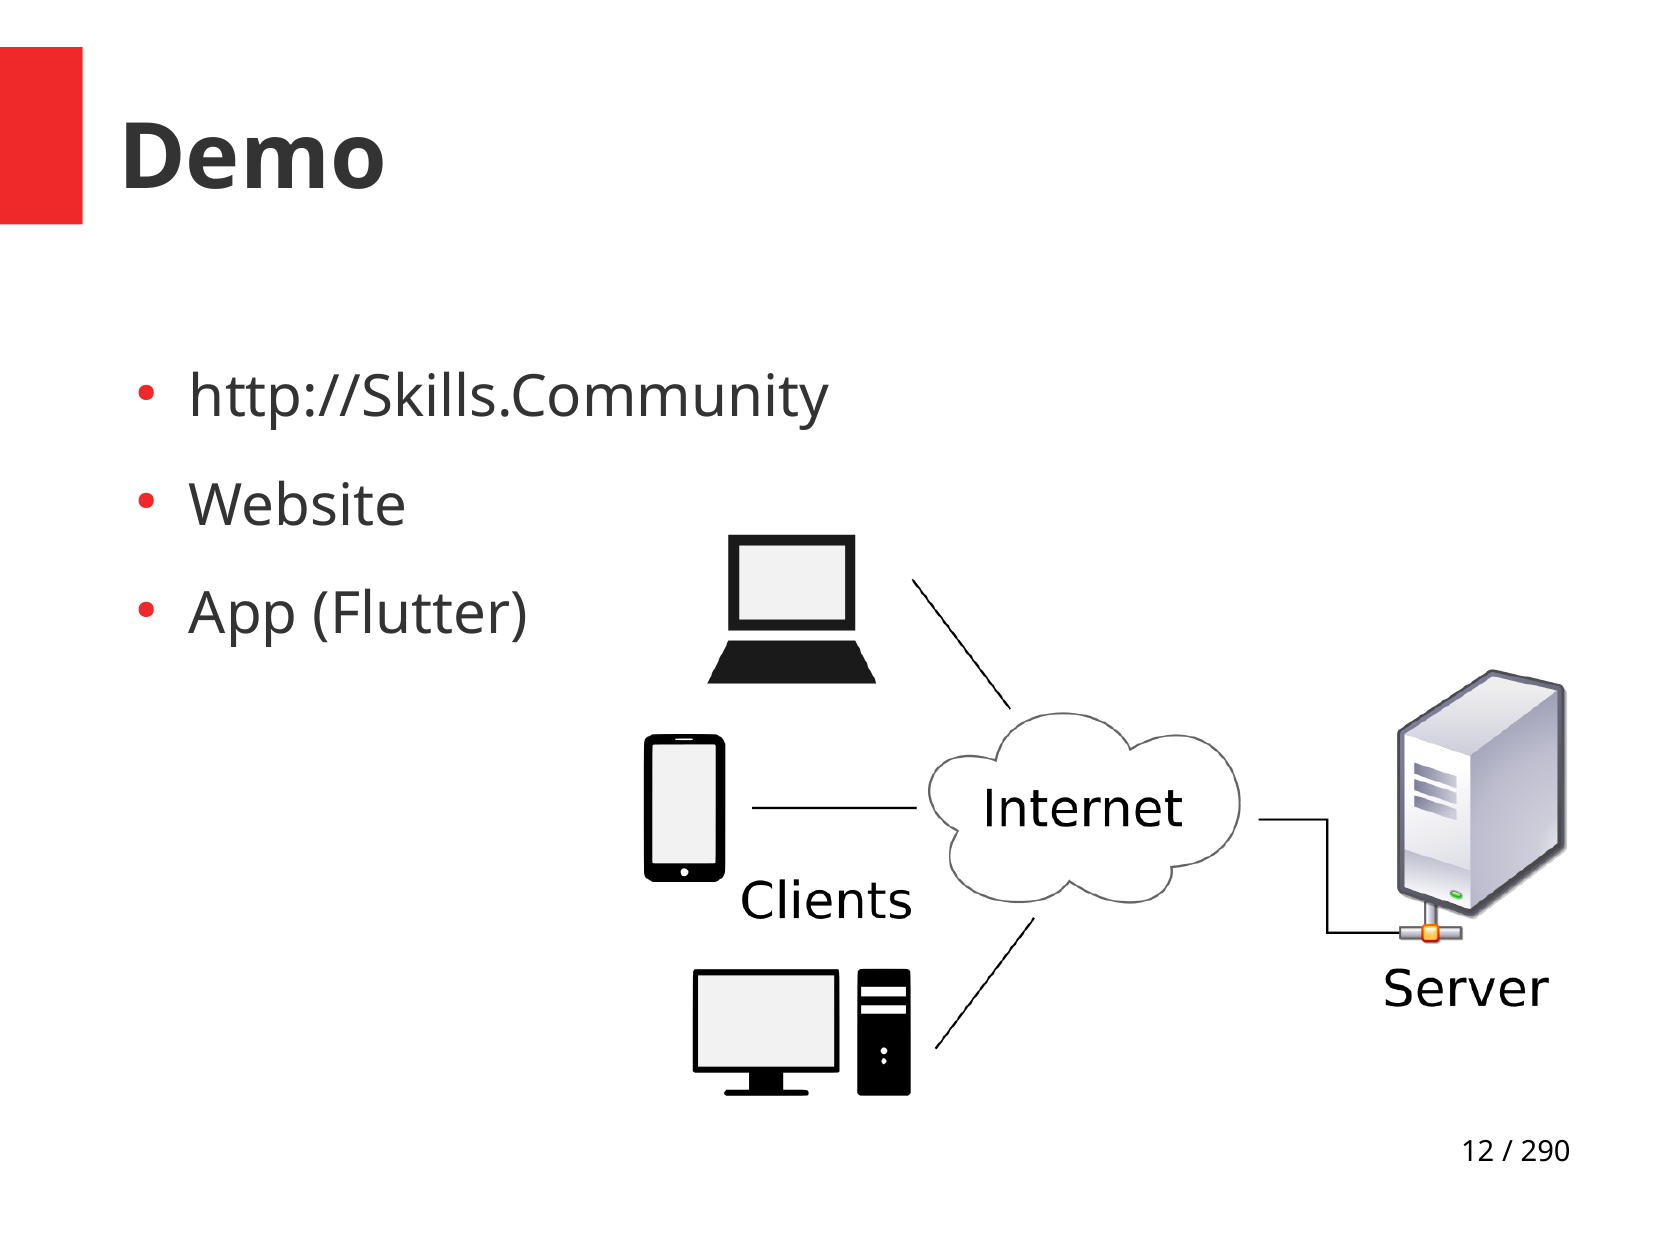

# Demo
http://Skills.Community
Website
App (Flutter)
12